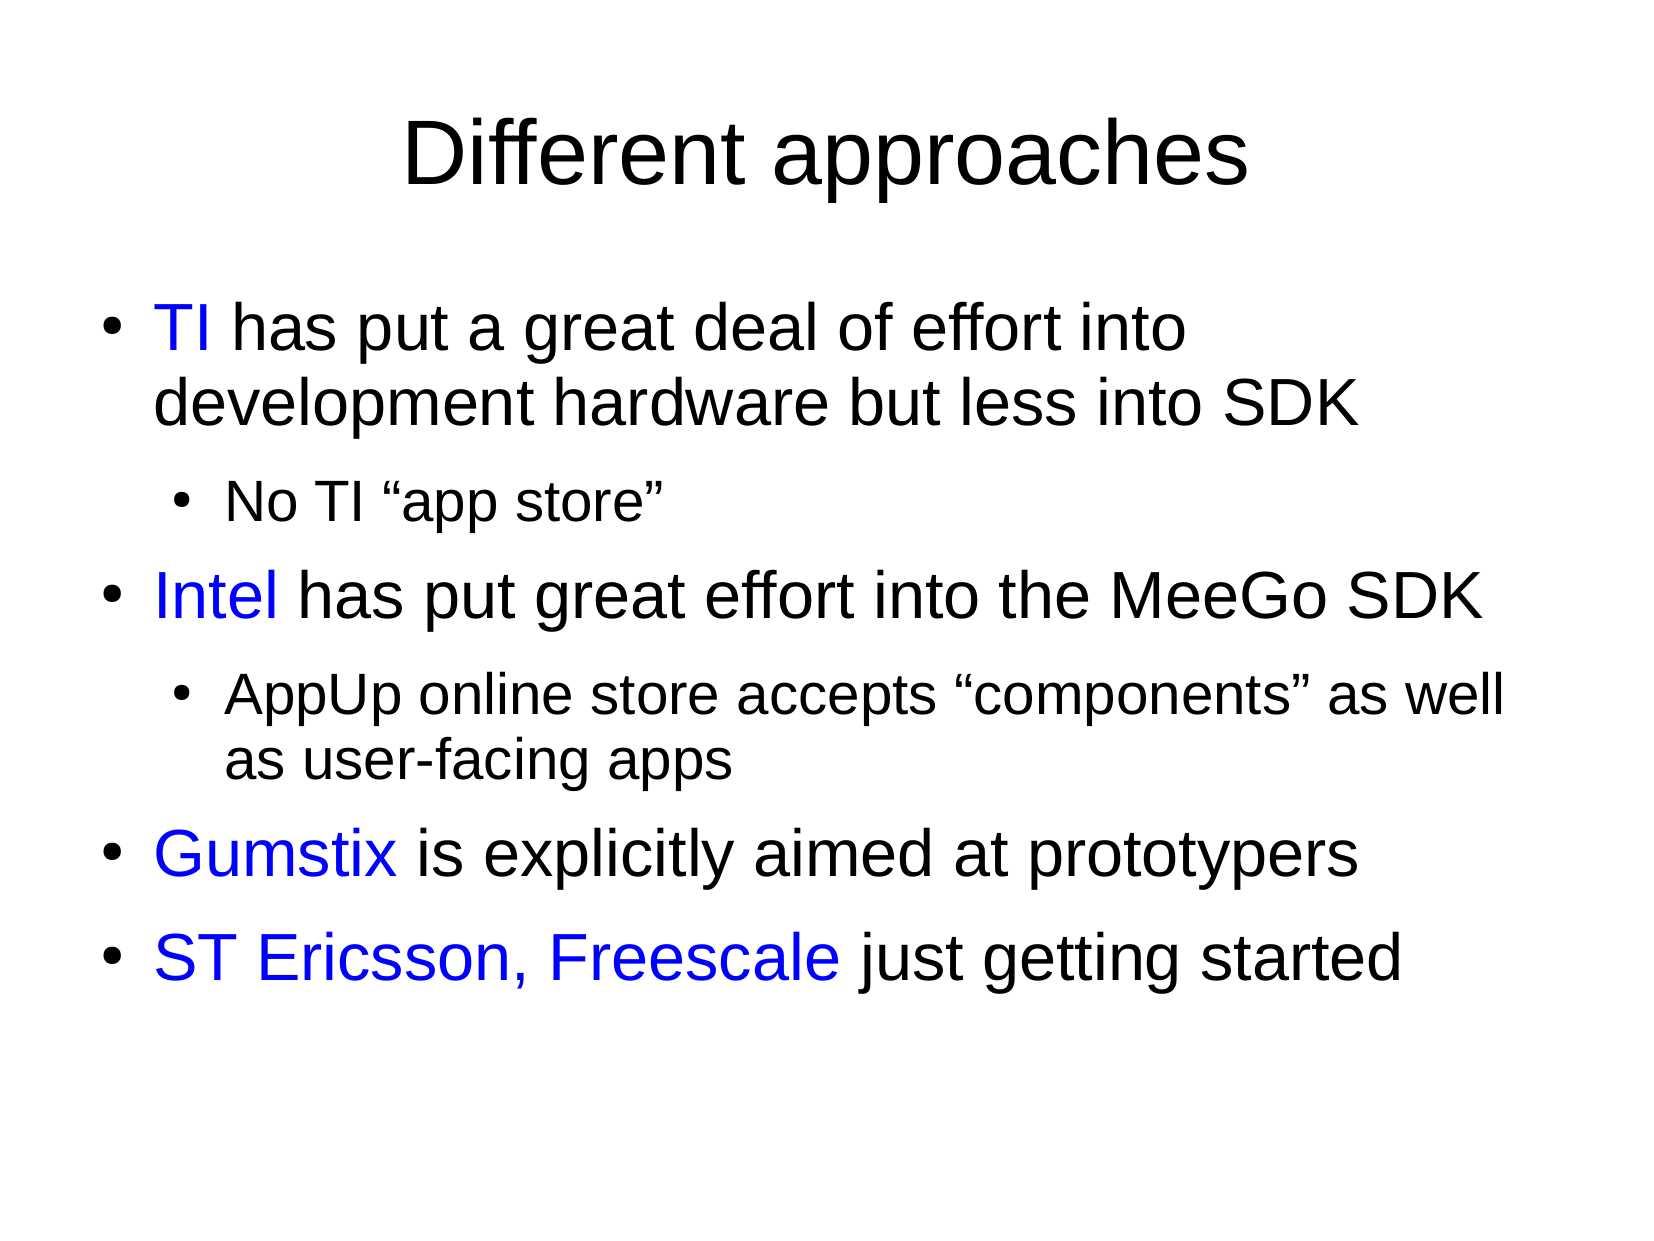

# Different approaches
TI has put a great deal of effort into development hardware but less into SDK
No TI “app store”
Intel has put great effort into the MeeGo SDK
AppUp online store accepts “components” as well as user-facing apps
Gumstix is explicitly aimed at prototypers
ST Ericsson, Freescale just getting started